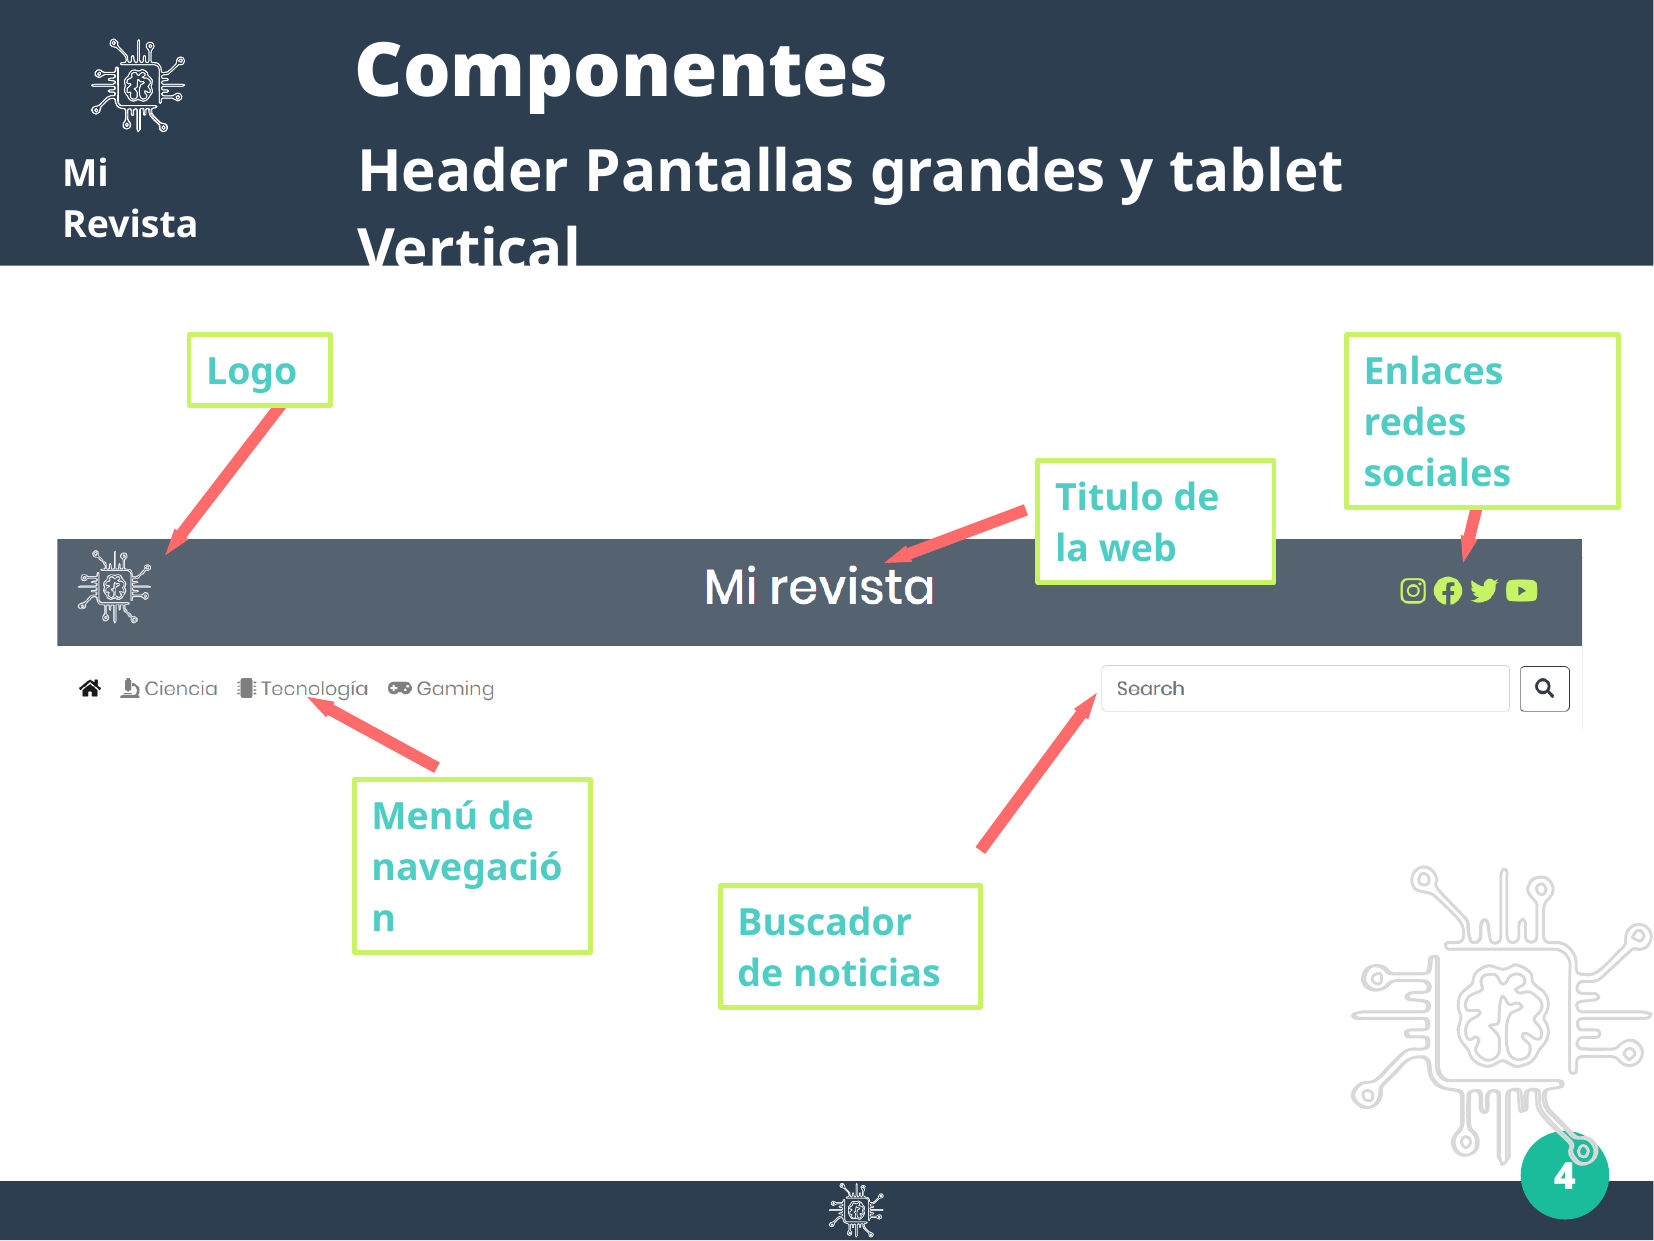

# Componentes
Header Pantallas grandes y tablet Vertical
Mi Revista
Logo
Enlaces redes sociales
Titulo de la web
Menú de navegación
Buscador de noticias
4